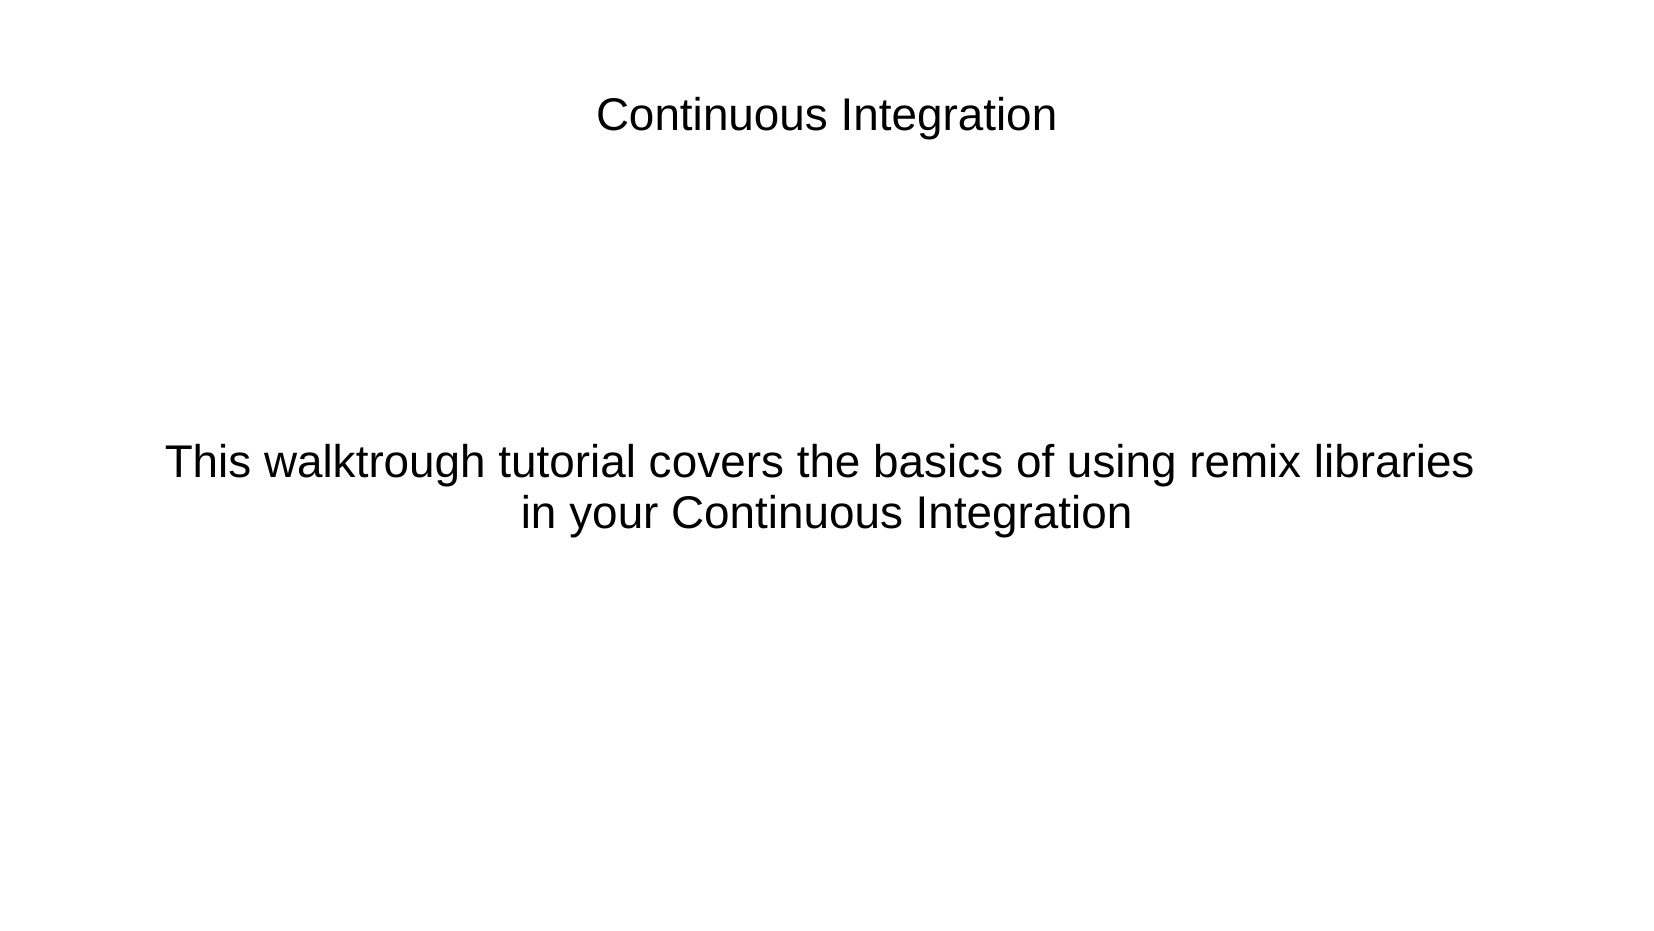

# Continuous Integration
This walktrough tutorial covers the basics of using remix libraries
in your Continuous Integration